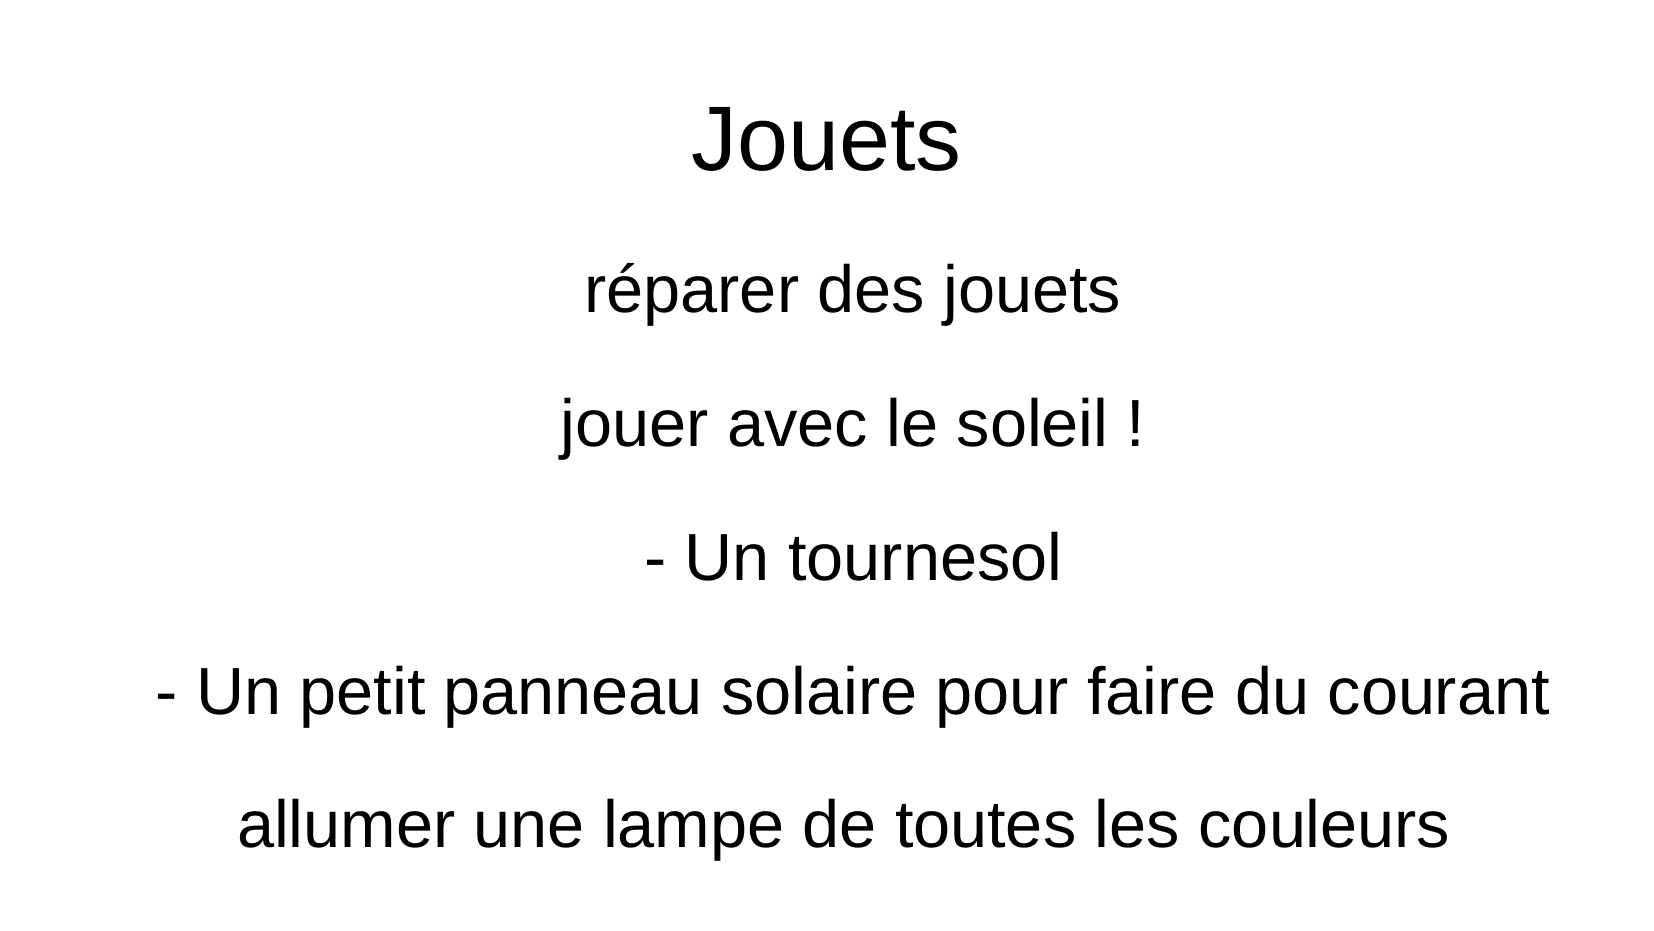

# Jouets
réparer des jouets
jouer avec le soleil !
- Un tournesol
- Un petit panneau solaire pour faire du courant
allumer une lampe de toutes les couleurs